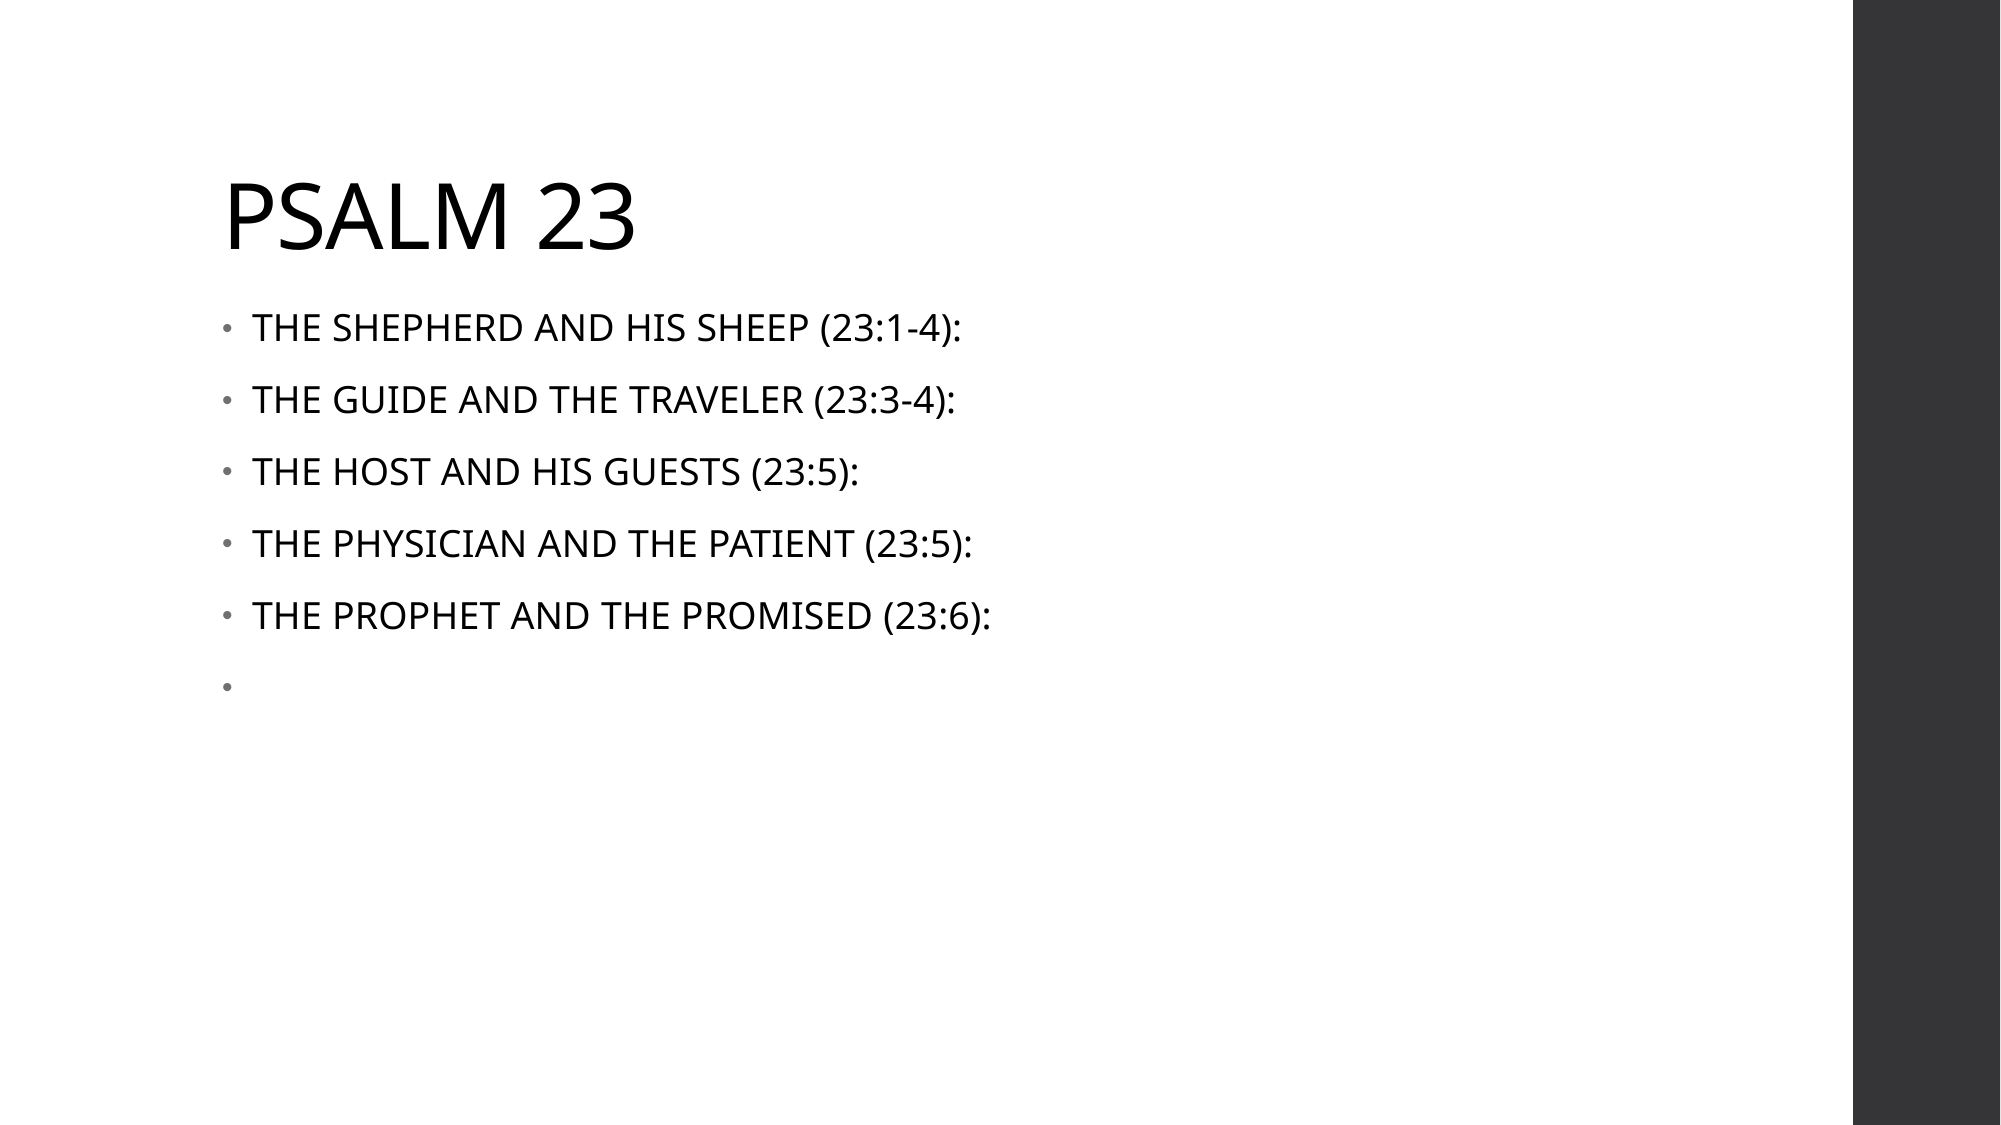

# PSALM 23
THE SHEPHERD AND HIS SHEEP (23:1-4):
THE GUIDE AND THE TRAVELER (23:3-4):
THE HOST AND HIS GUESTS (23:5):
THE PHYSICIAN AND THE PATIENT (23:5):
THE PROPHET AND THE PROMISED (23:6):